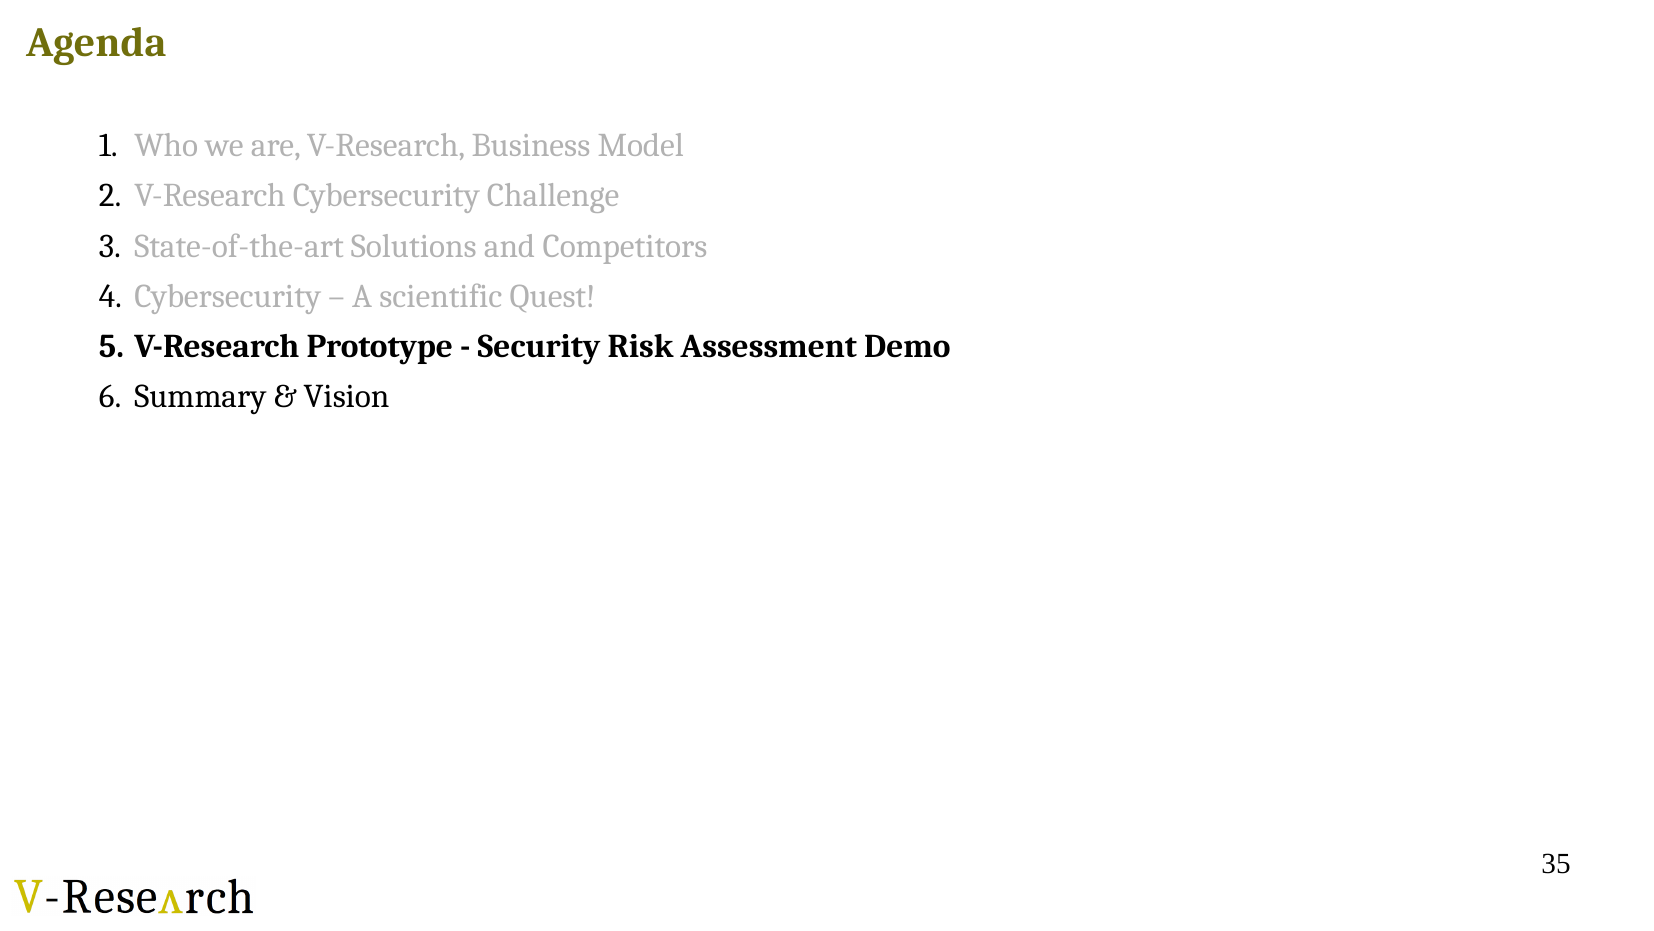

Agenda
Who we are, V-Research, Business Model
V-Research Cybersecurity Challenge
State-of-the-art Solutions and Competitors
Cybersecurity – A scientific Quest!
V-Research Prototype - Security Risk Assessment Demo
Summary & Vision
35